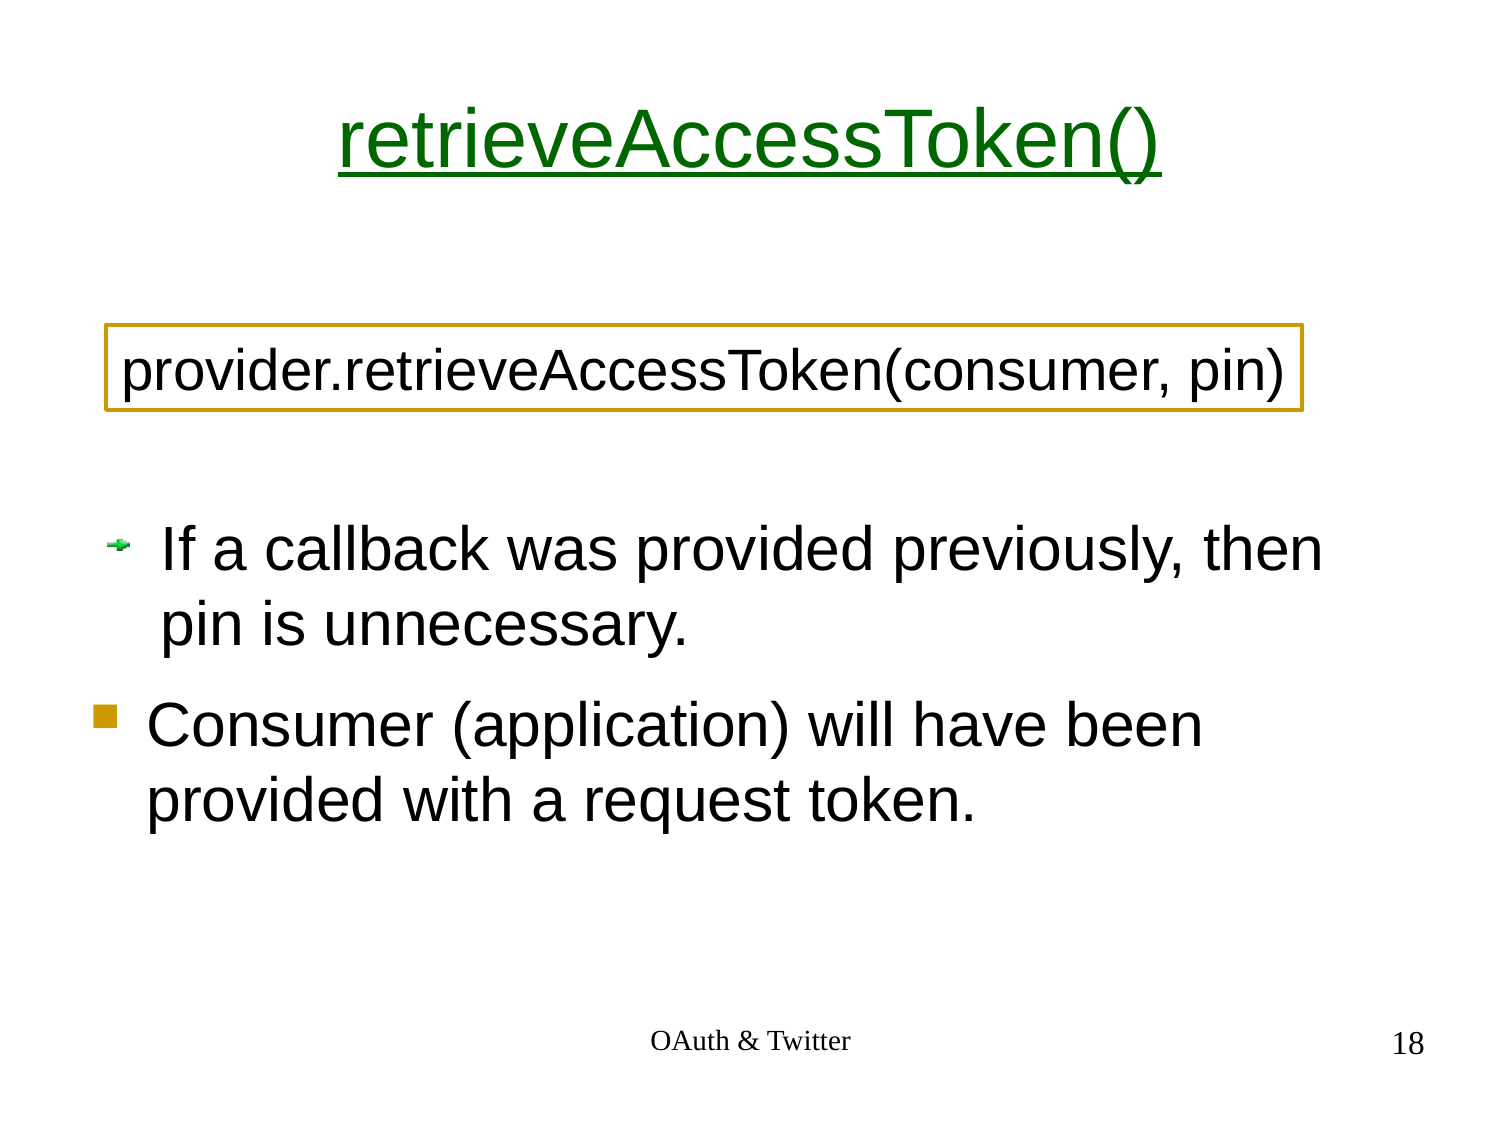

# retrieveAccessToken()
provider.retrieveAccessToken(consumer, pin)
If a callback was provided previously, then pin is unnecessary.
Consumer (application) will have been provided with a request token.
OAuth & Twitter
18